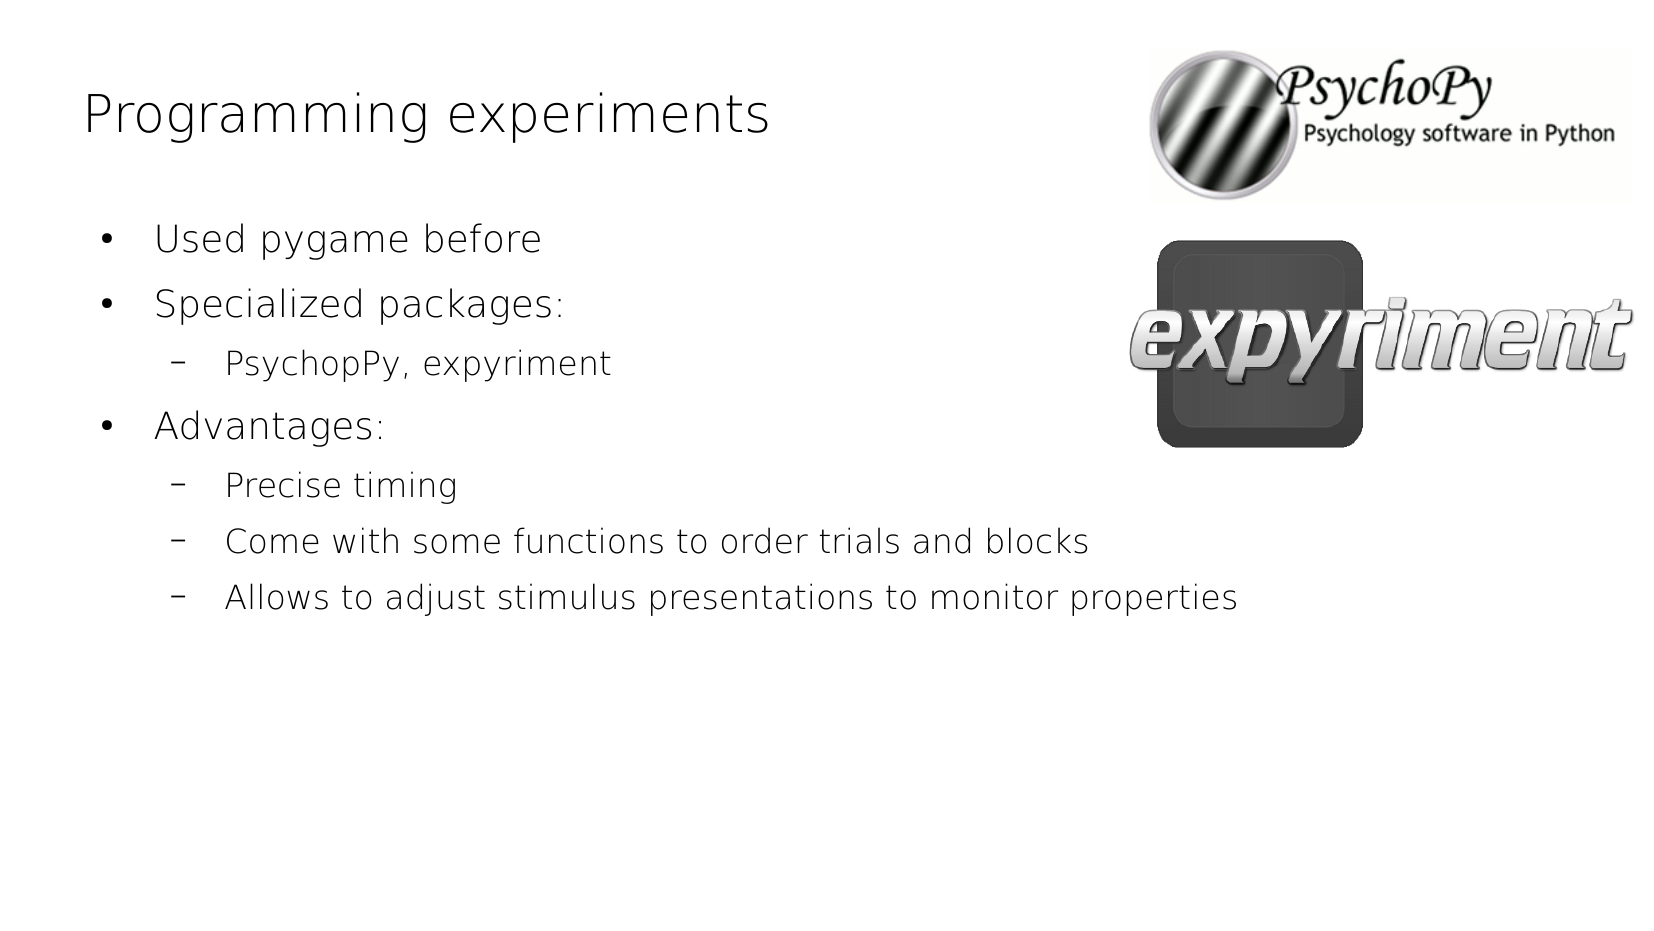

# Programming experiments
Used pygame before
Specialized packages:
PsychopPy, expyriment
Advantages:
Precise timing
Come with some functions to order trials and blocks
Allows to adjust stimulus presentations to monitor properties